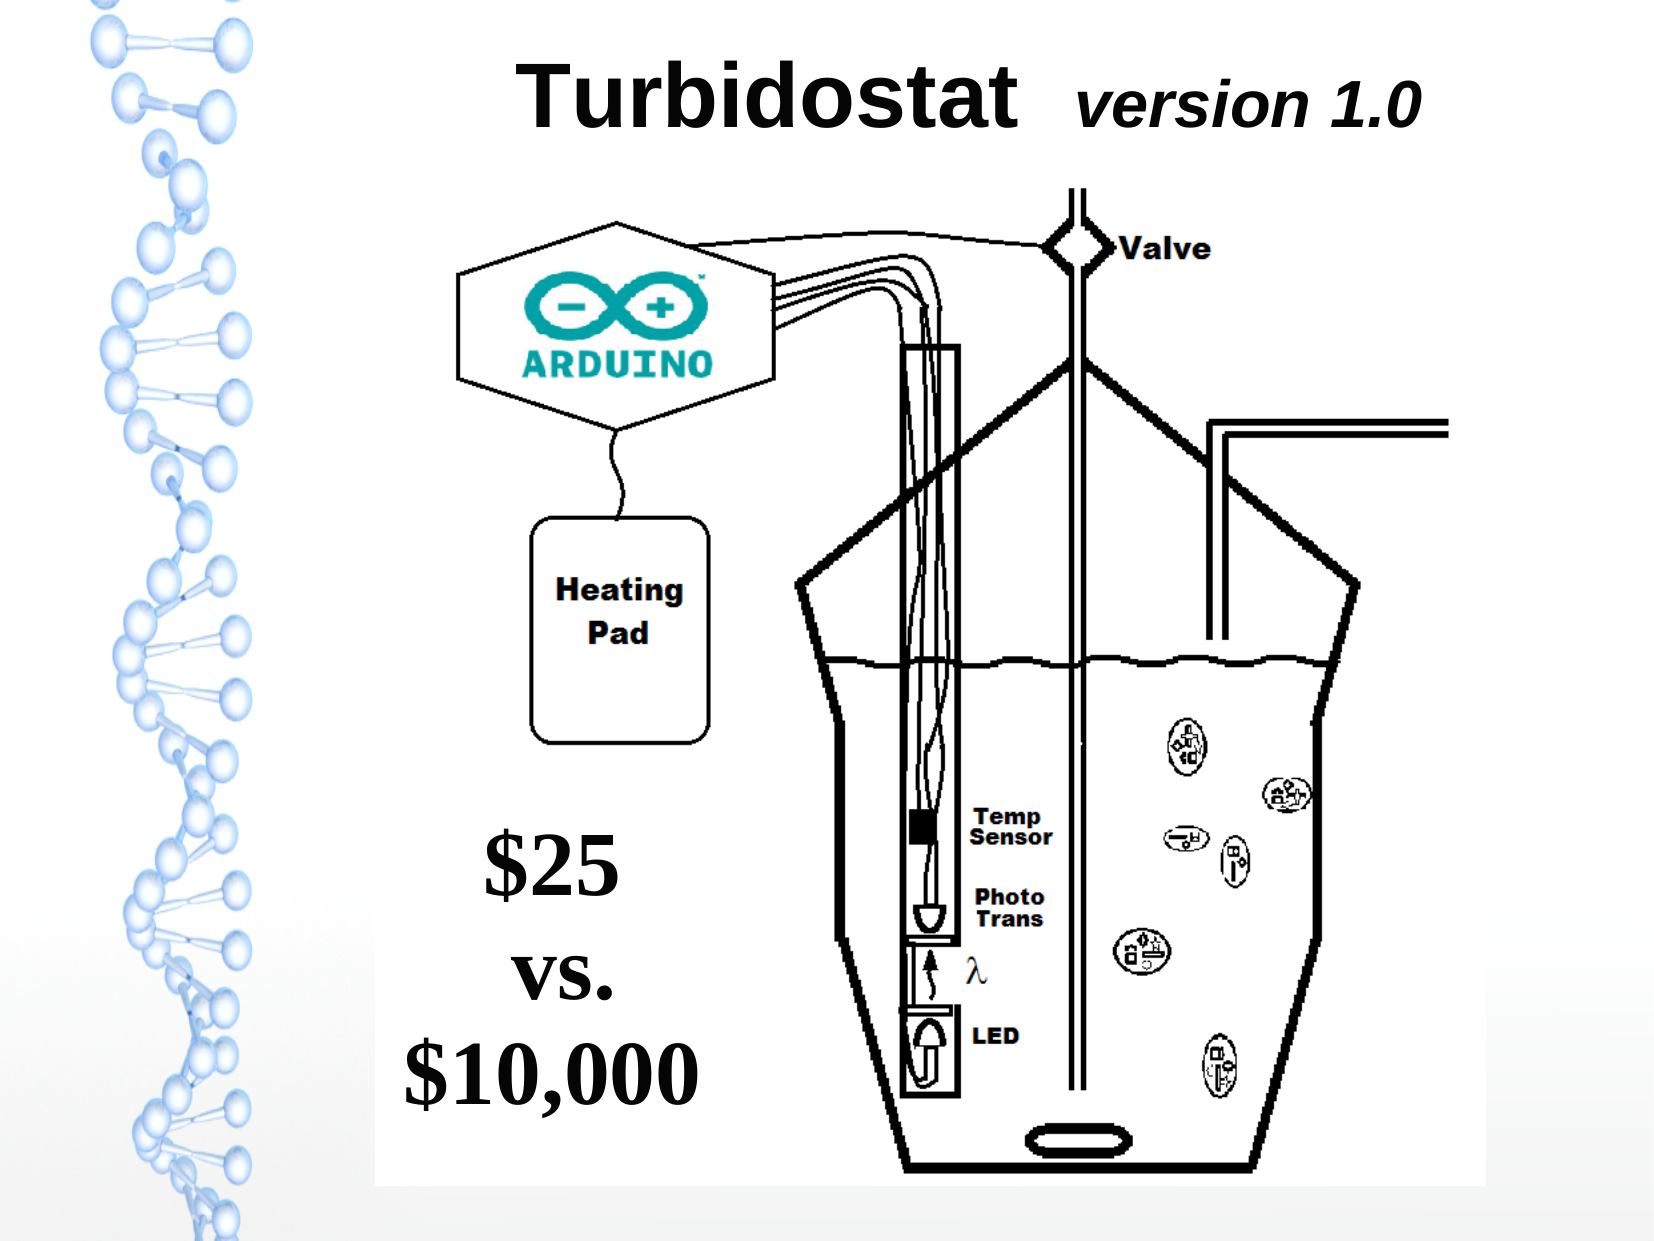

Turbidostat version 1.0
# $25 vs. $10,000